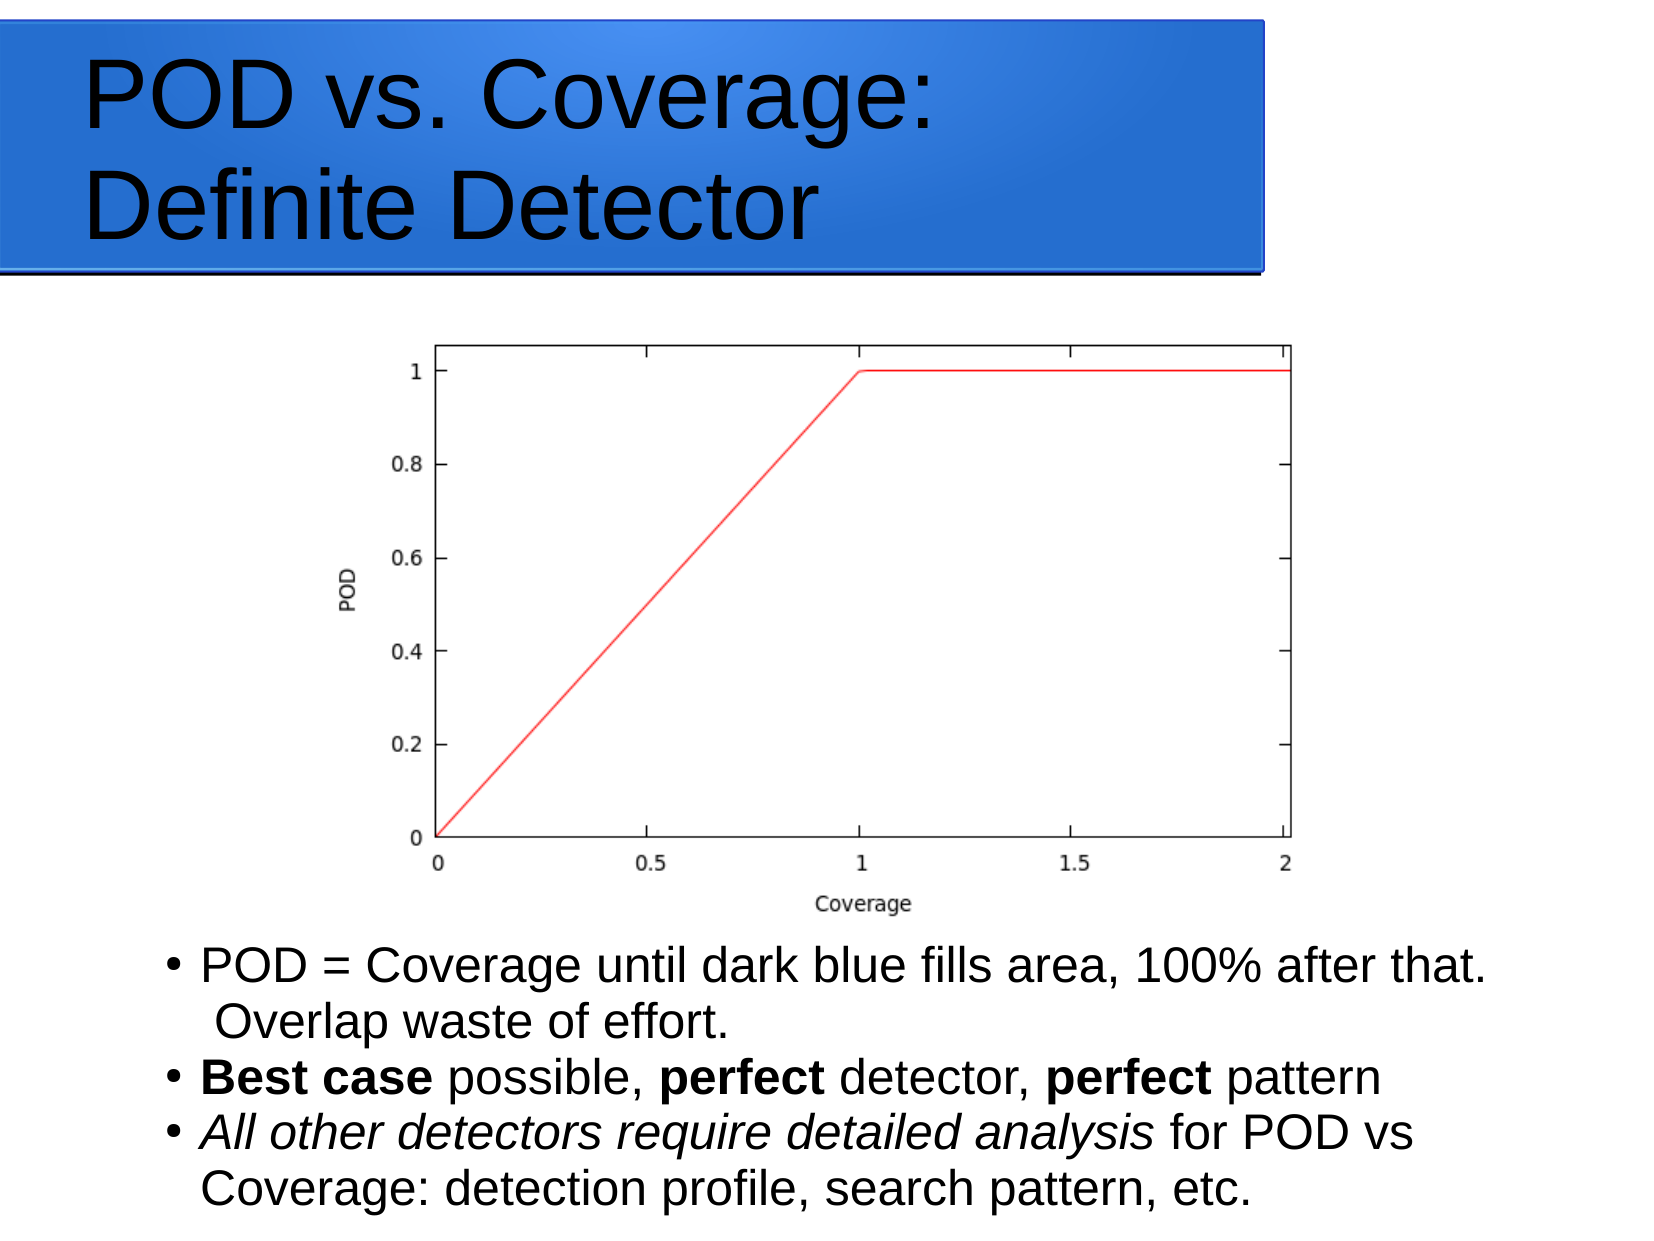

# POD vs. Coverage: Definite Detector
POD = Coverage until dark blue fills area, 100% after that. Overlap waste of effort.
Best case possible, perfect detector, perfect pattern
All other detectors require detailed analysis for POD vs Coverage: detection profile, search pattern, etc.